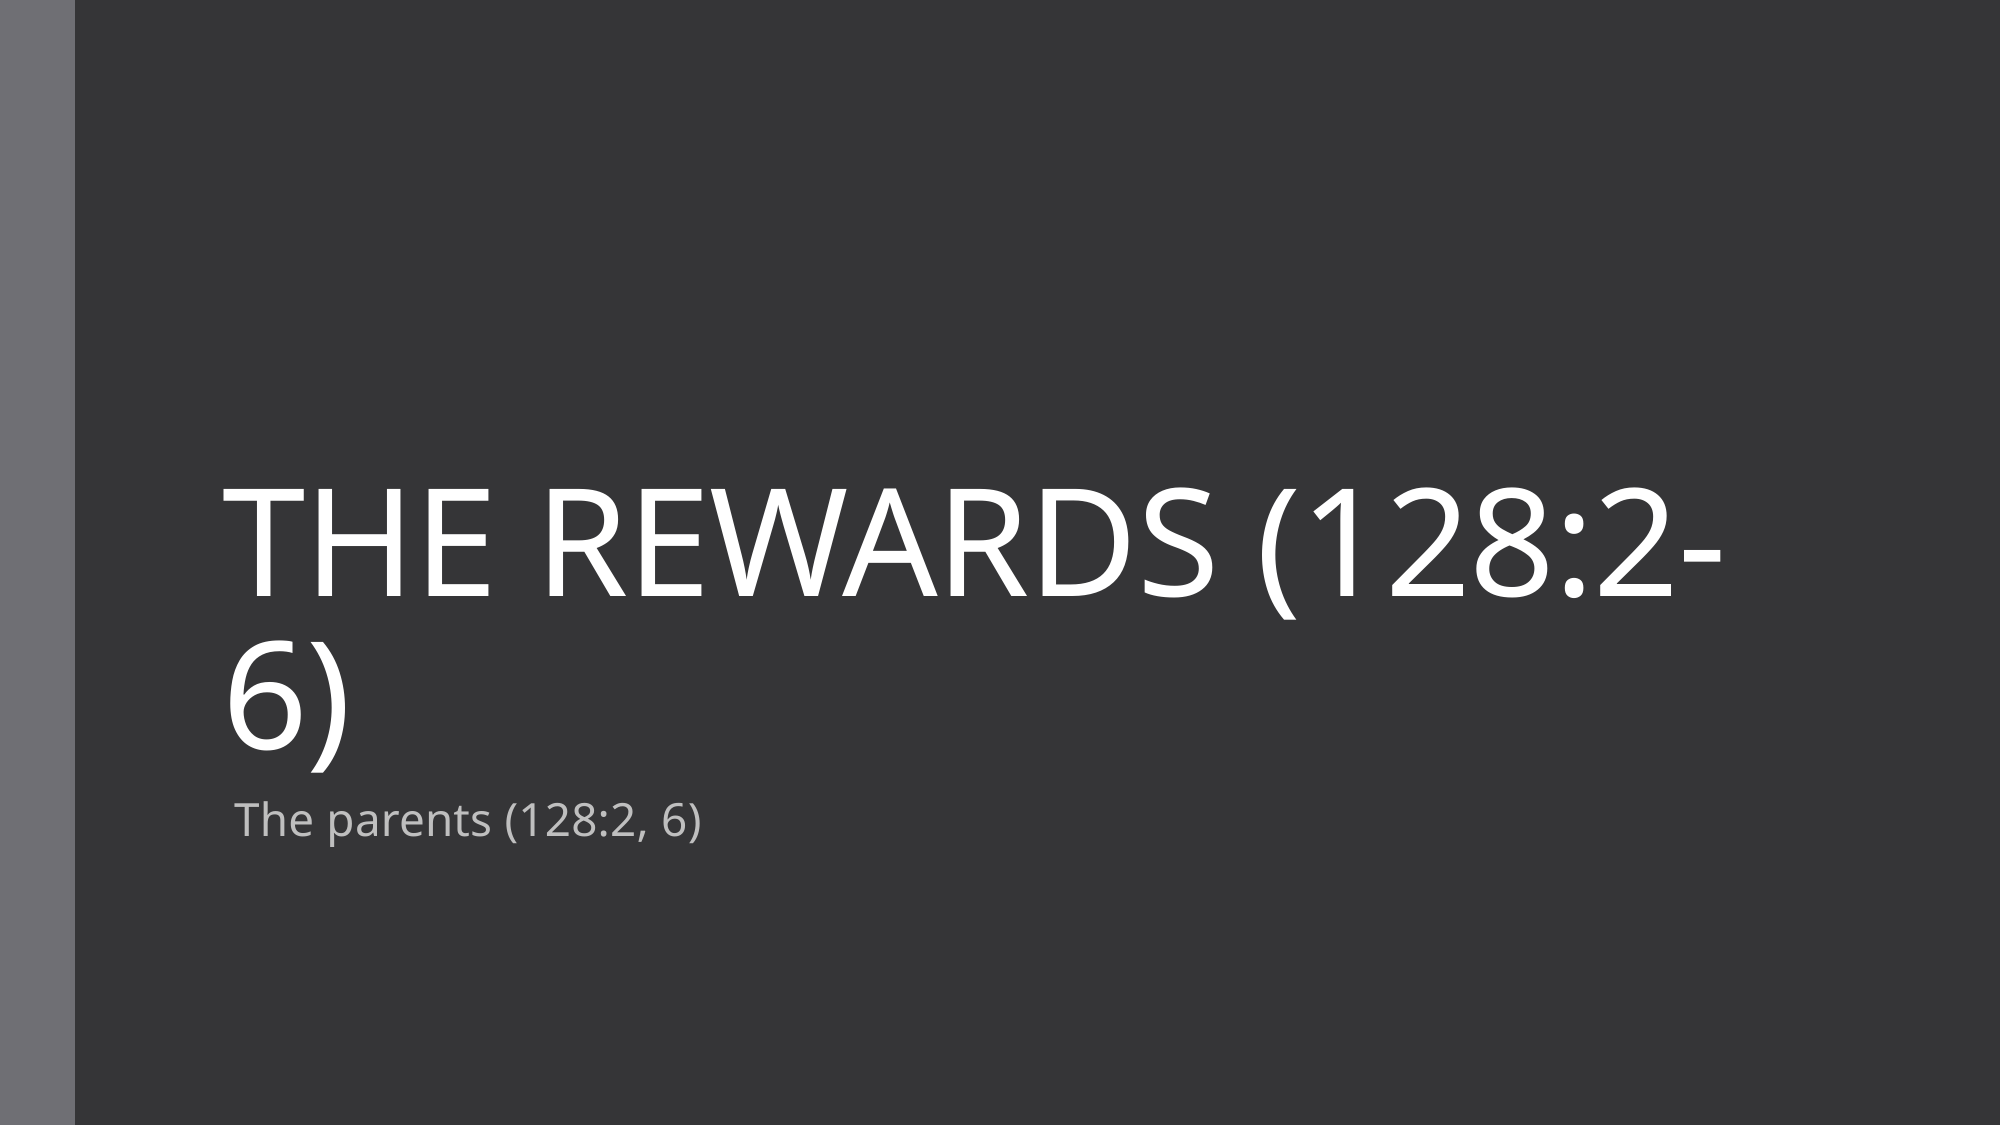

# THE REWARDS (128:2-6)
 The parents (128:2, 6)